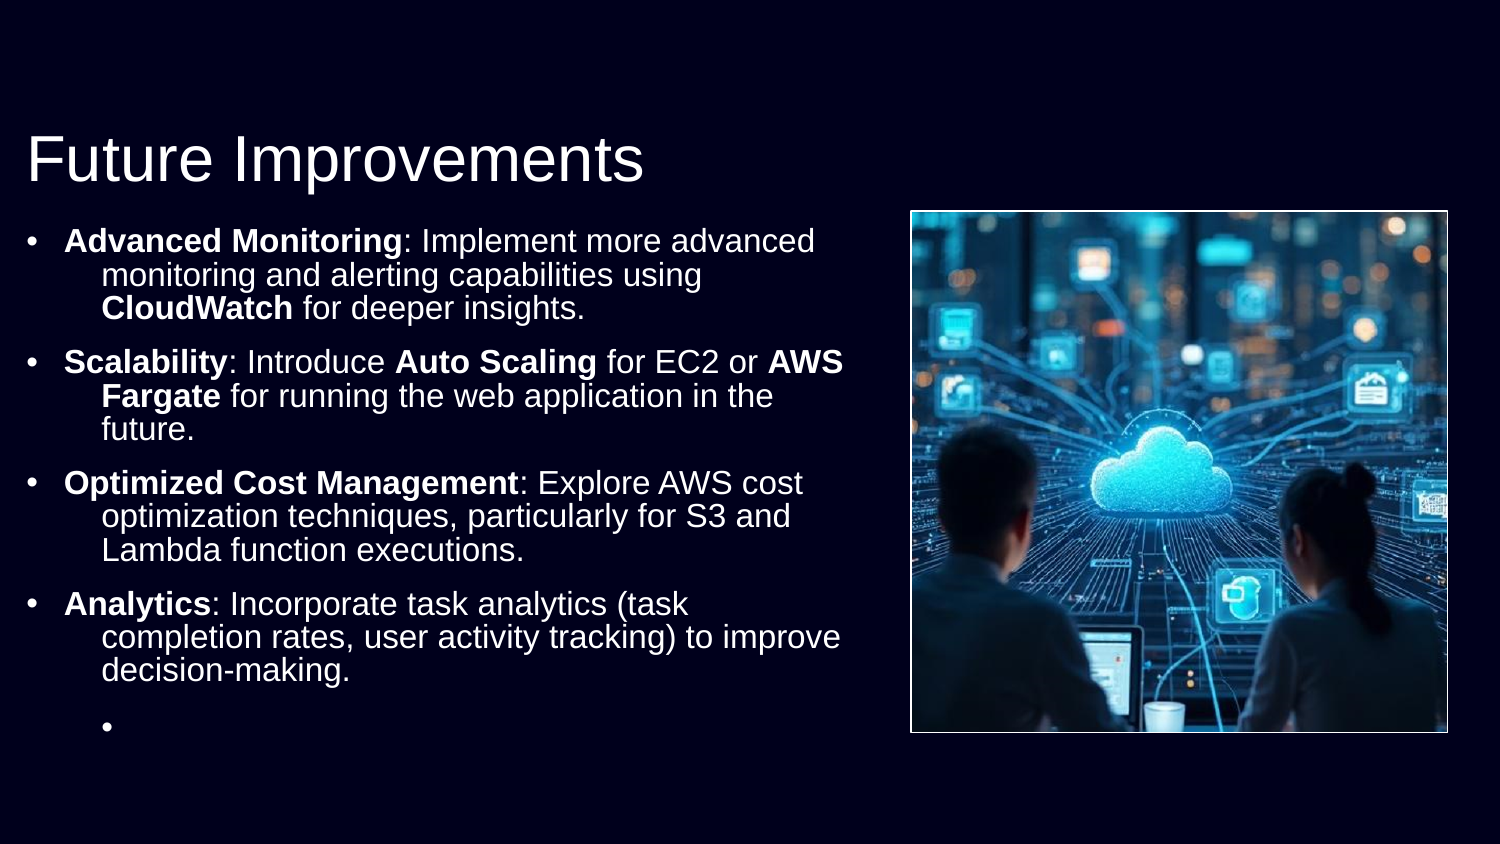

# Future Improvements
Advanced Monitoring: Implement more advanced monitoring and alerting capabilities using CloudWatch for deeper insights.
Scalability: Introduce Auto Scaling for EC2 or AWS Fargate for running the web application in the future.
Optimized Cost Management: Explore AWS cost optimization techniques, particularly for S3 and Lambda function executions.
Analytics: Incorporate task analytics (task completion rates, user activity tracking) to improve decision-making.